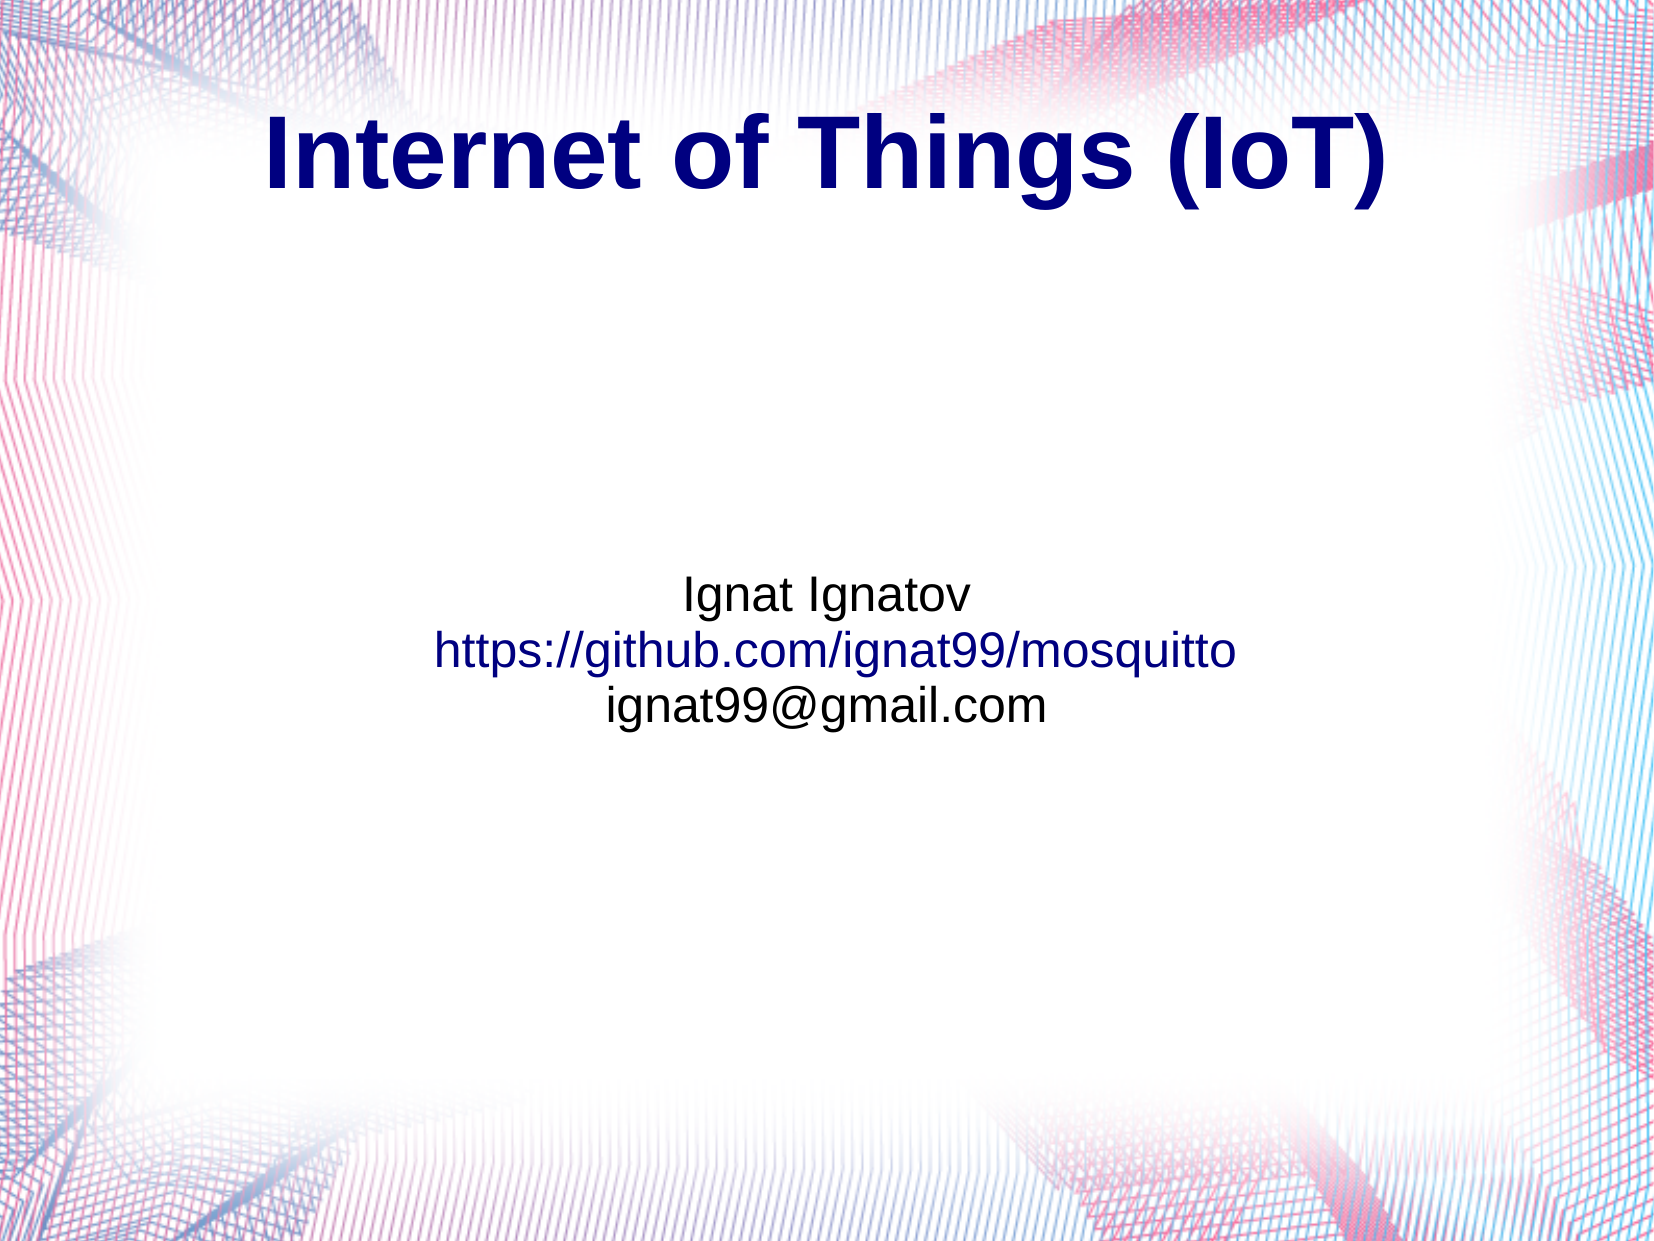

# Internet of Things (IoT)
Ignat Ignatov
https://github.com/ignat99/mosquitto
ignat99@gmail.com